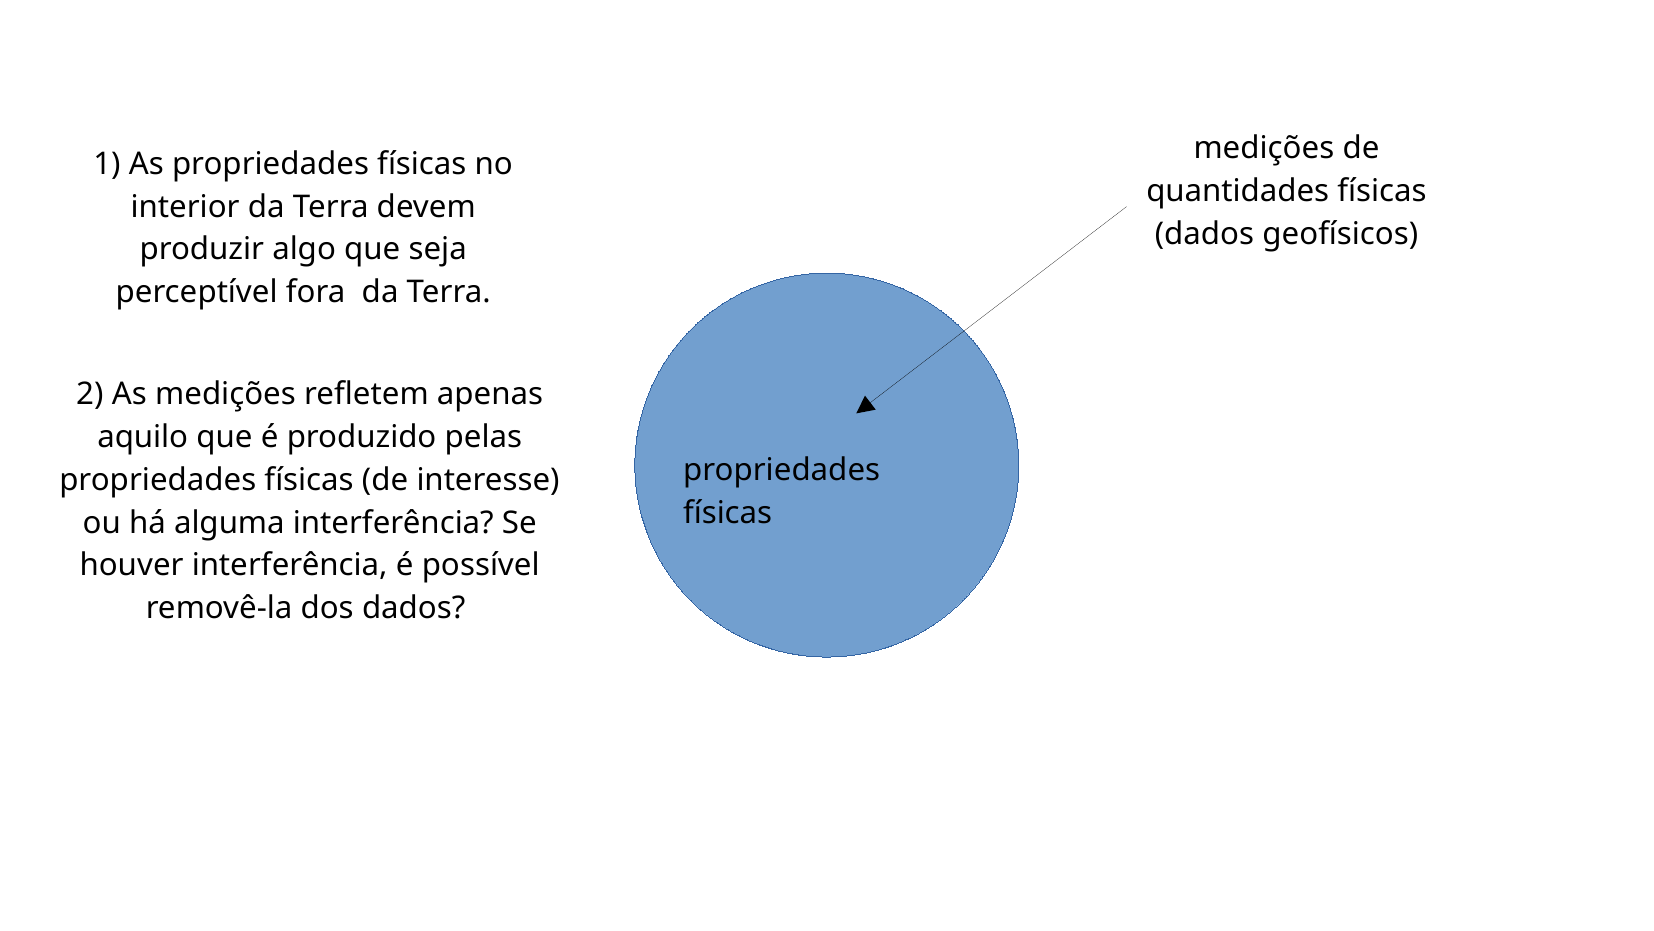

medições de quantidades físicas (dados geofísicos)
1) As propriedades físicas no interior da Terra devem produzir algo que seja perceptível fora da Terra.
2) As medições refletem apenas aquilo que é produzido pelas propriedades físicas (de interesse) ou há alguma interferência? Se houver interferência, é possível removê-la dos dados?
propriedades físicas